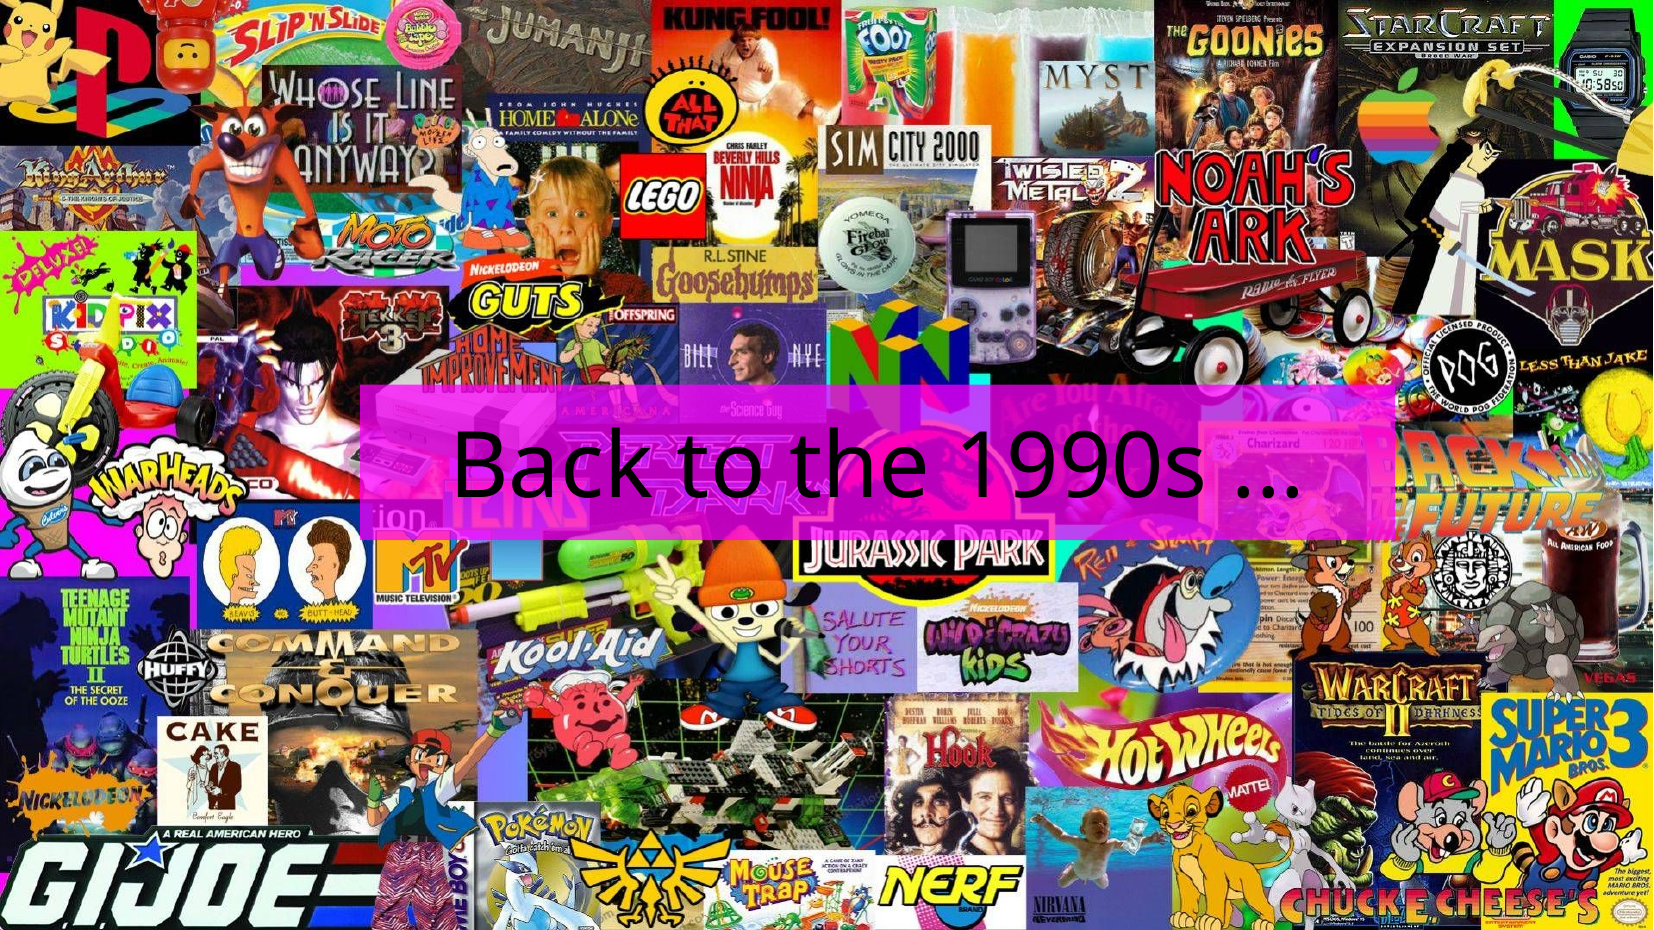

# Back to the 1990s ...
4